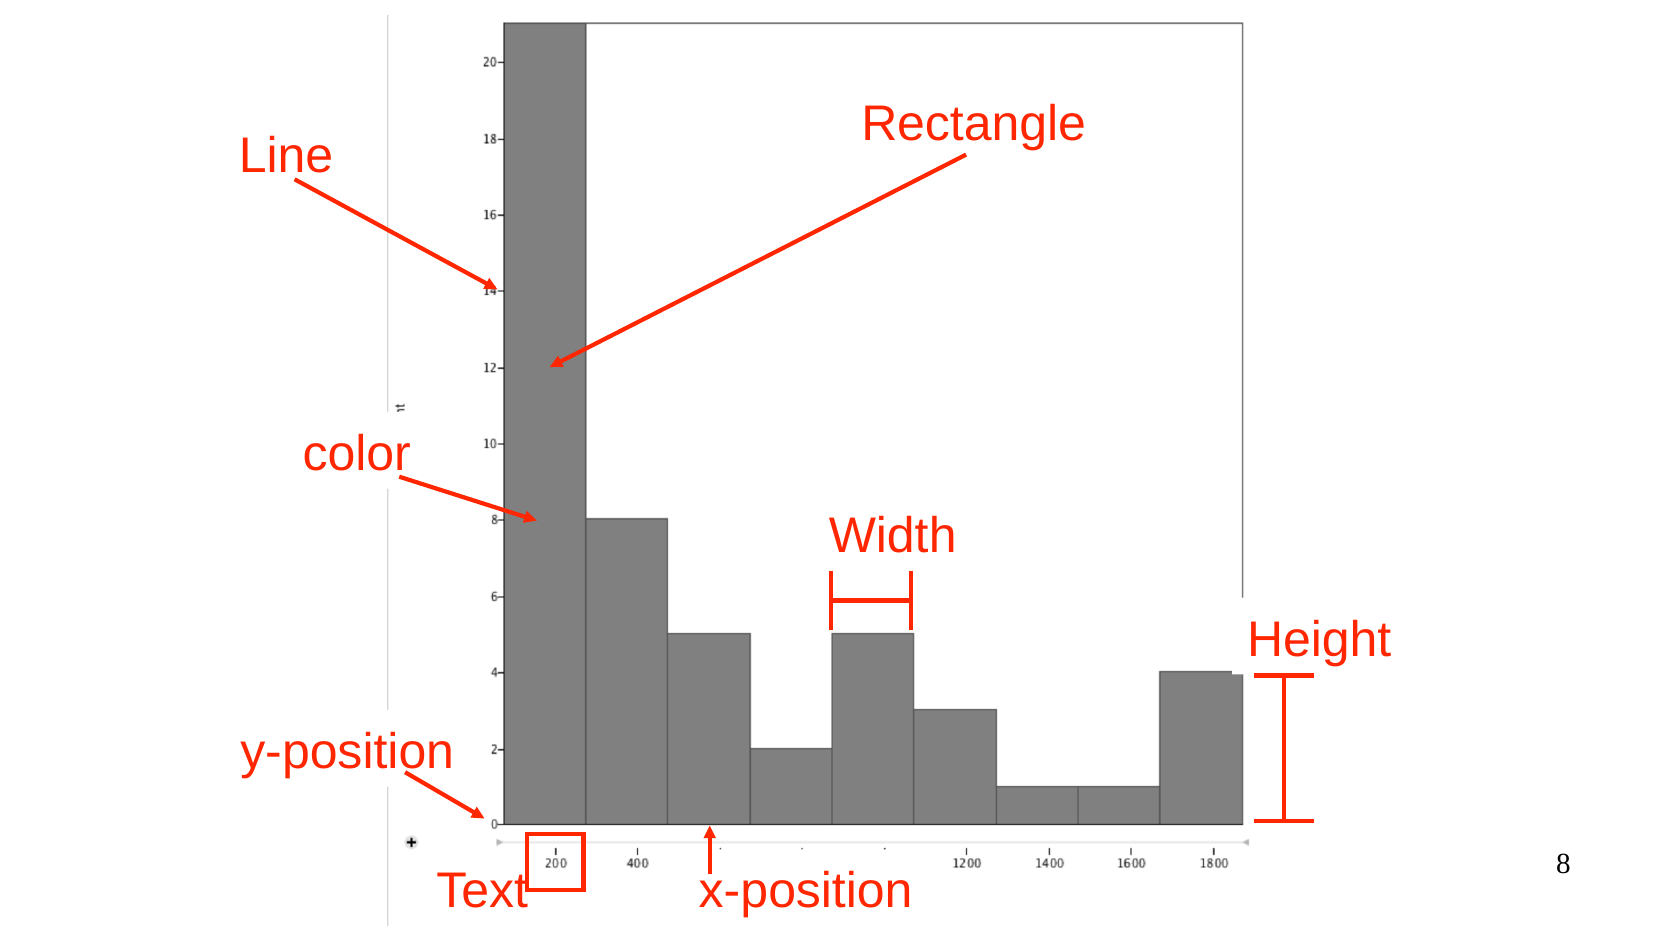

Rectangle
Line
color
Width
Height
y-position
8
Text
x-position